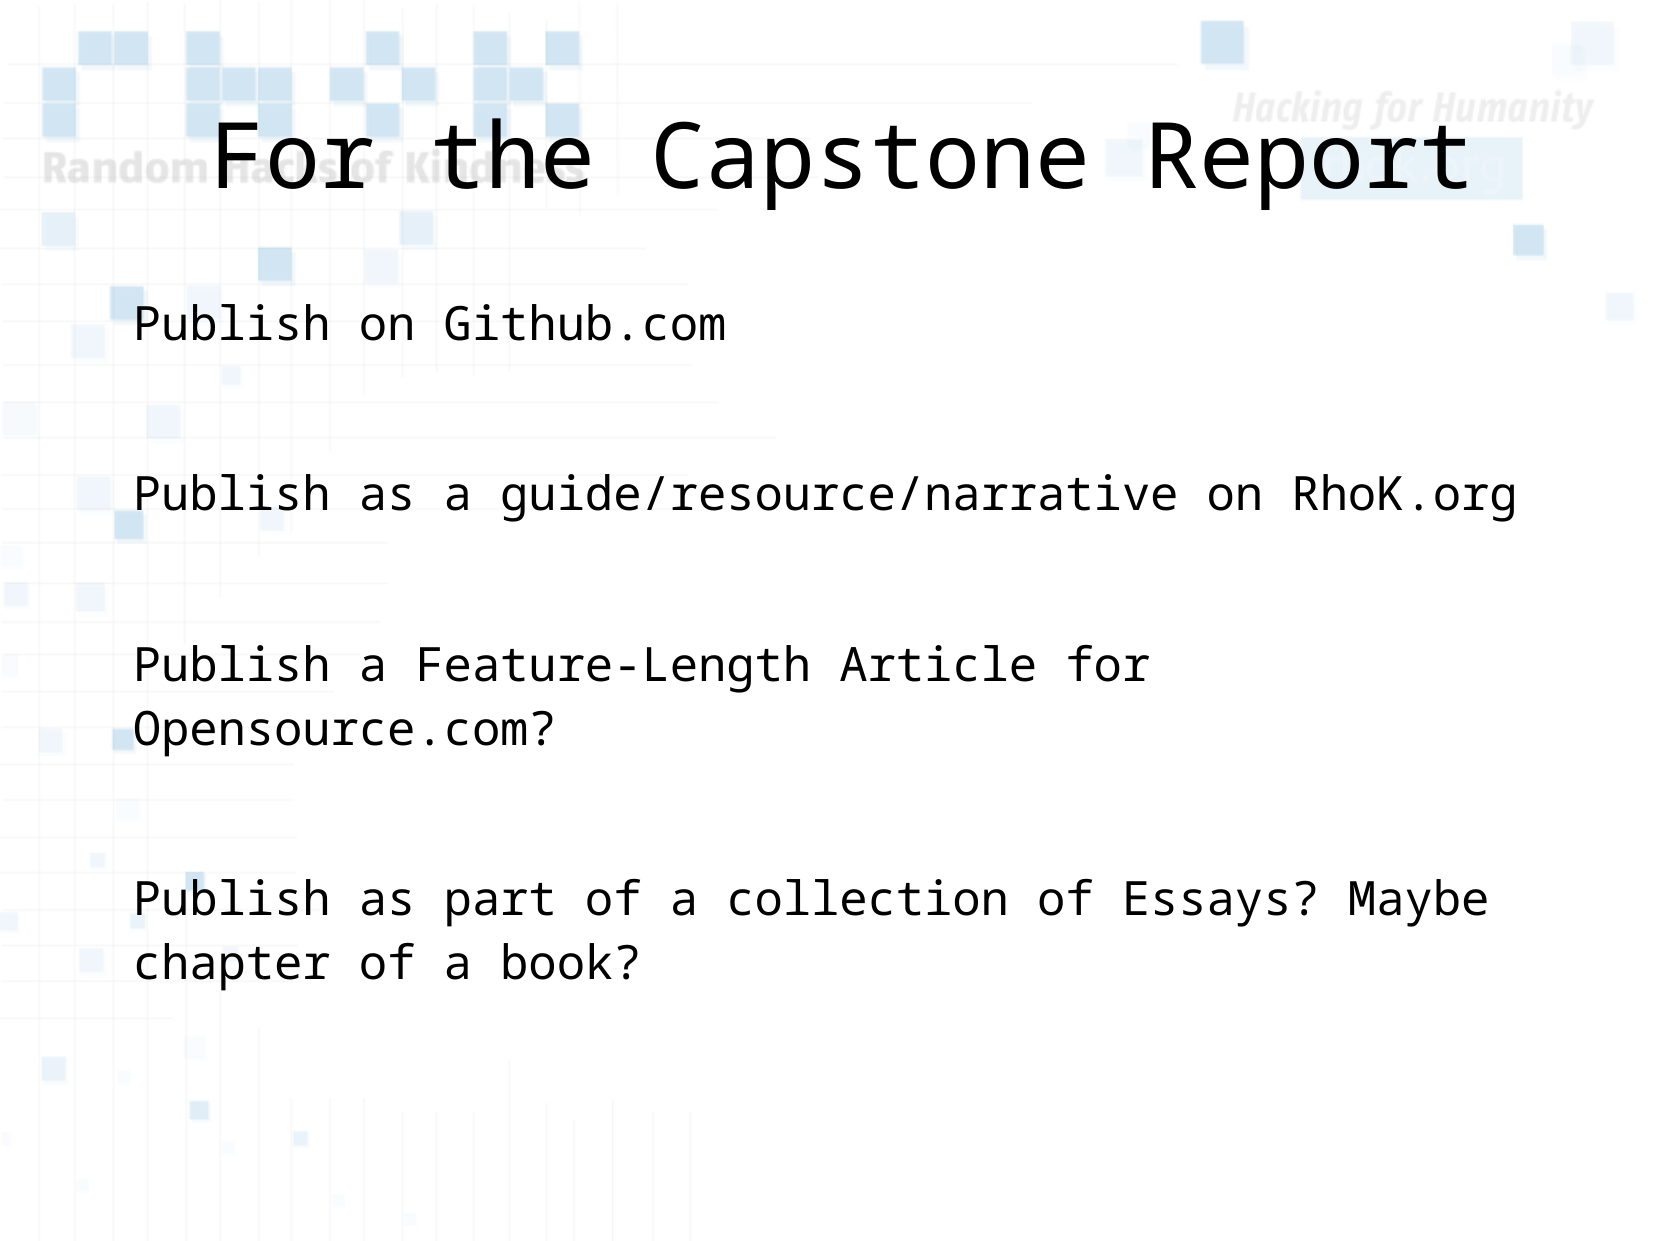

# For the Capstone Report
Publish on Github.com
Publish as a guide/resource/narrative on RhoK.org
Publish a Feature-Length Article for Opensource.com?
Publish as part of a collection of Essays? Maybe chapter of a book?